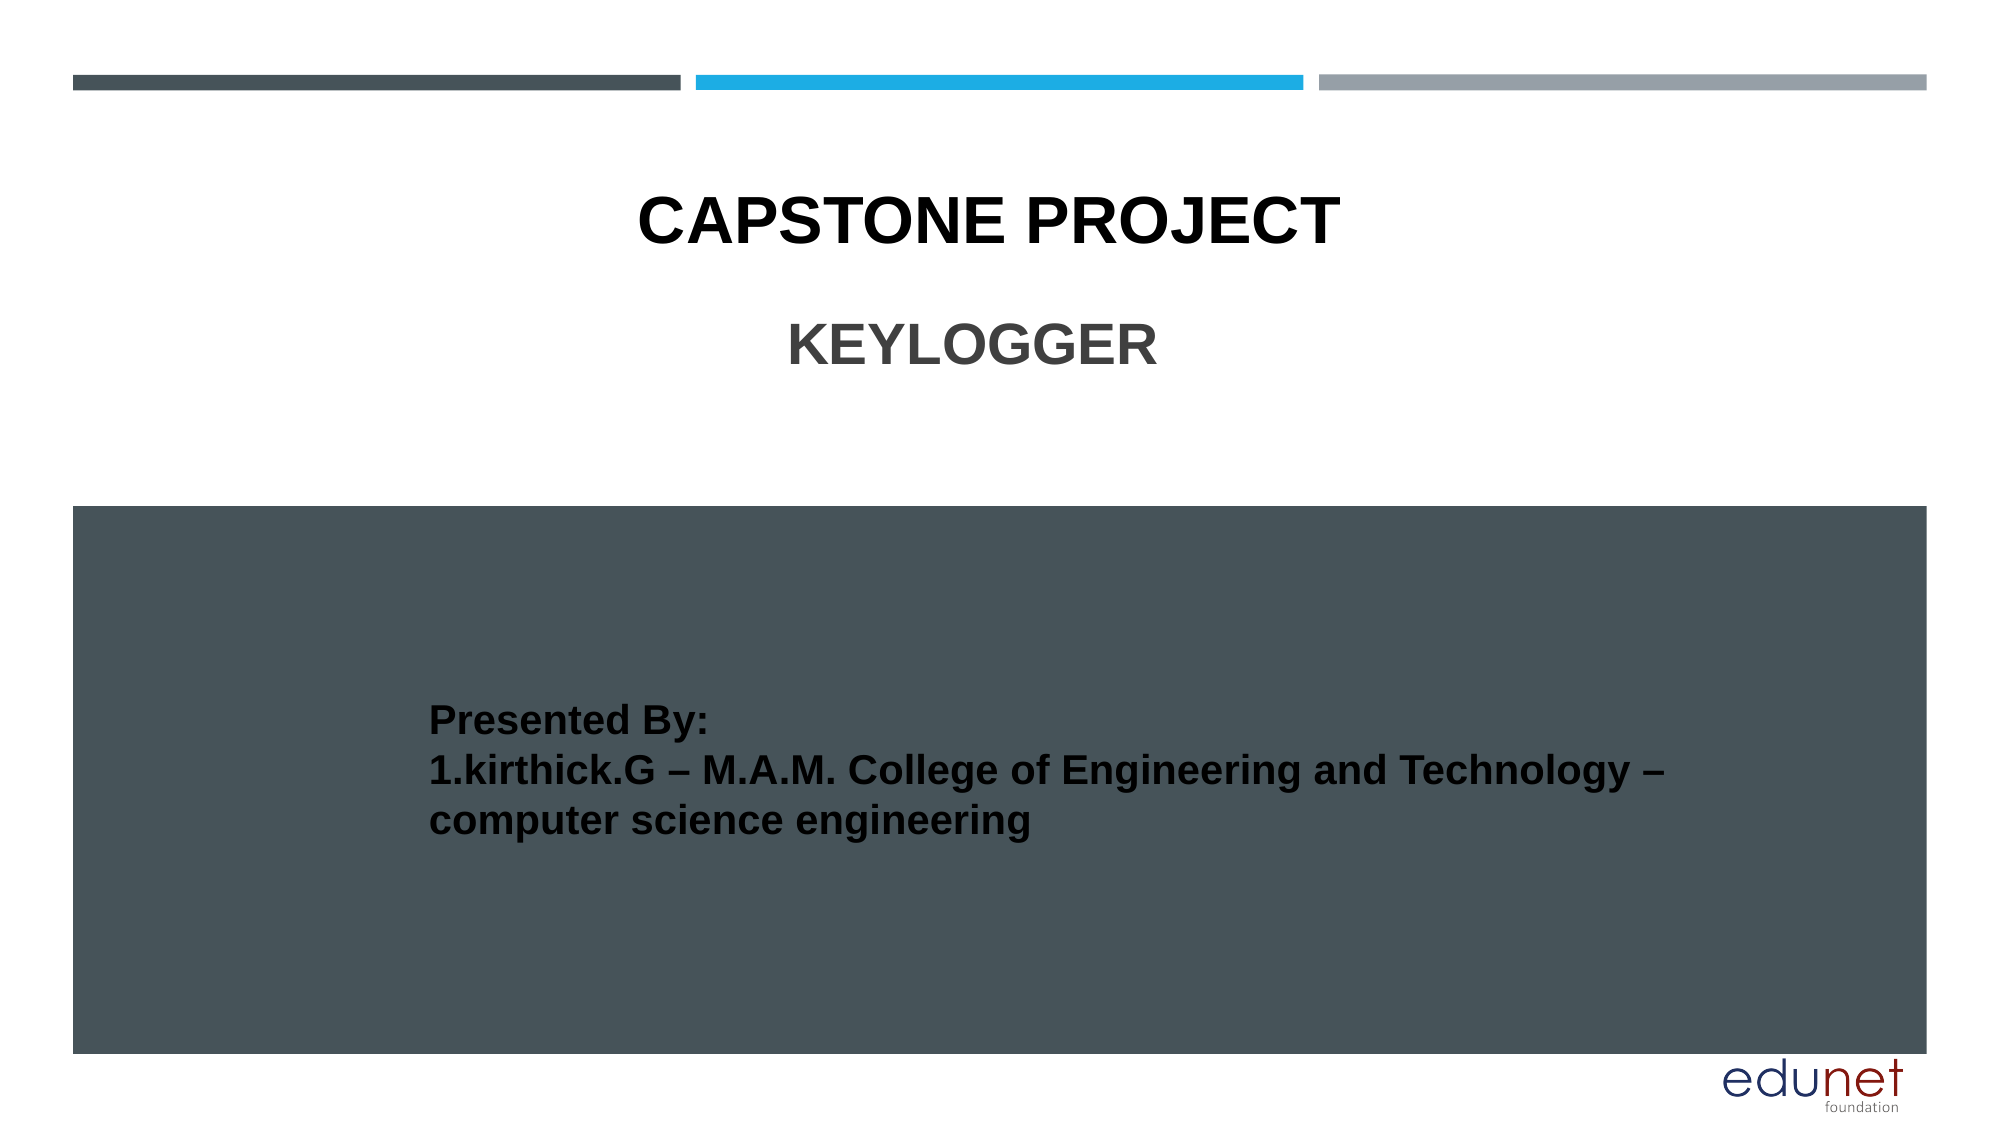

CAPSTONE PROJECT
# KEYLOGGER
Presented By:
1.kirthick.G – M.A.M. College of Engineering and Technology – computer science engineering